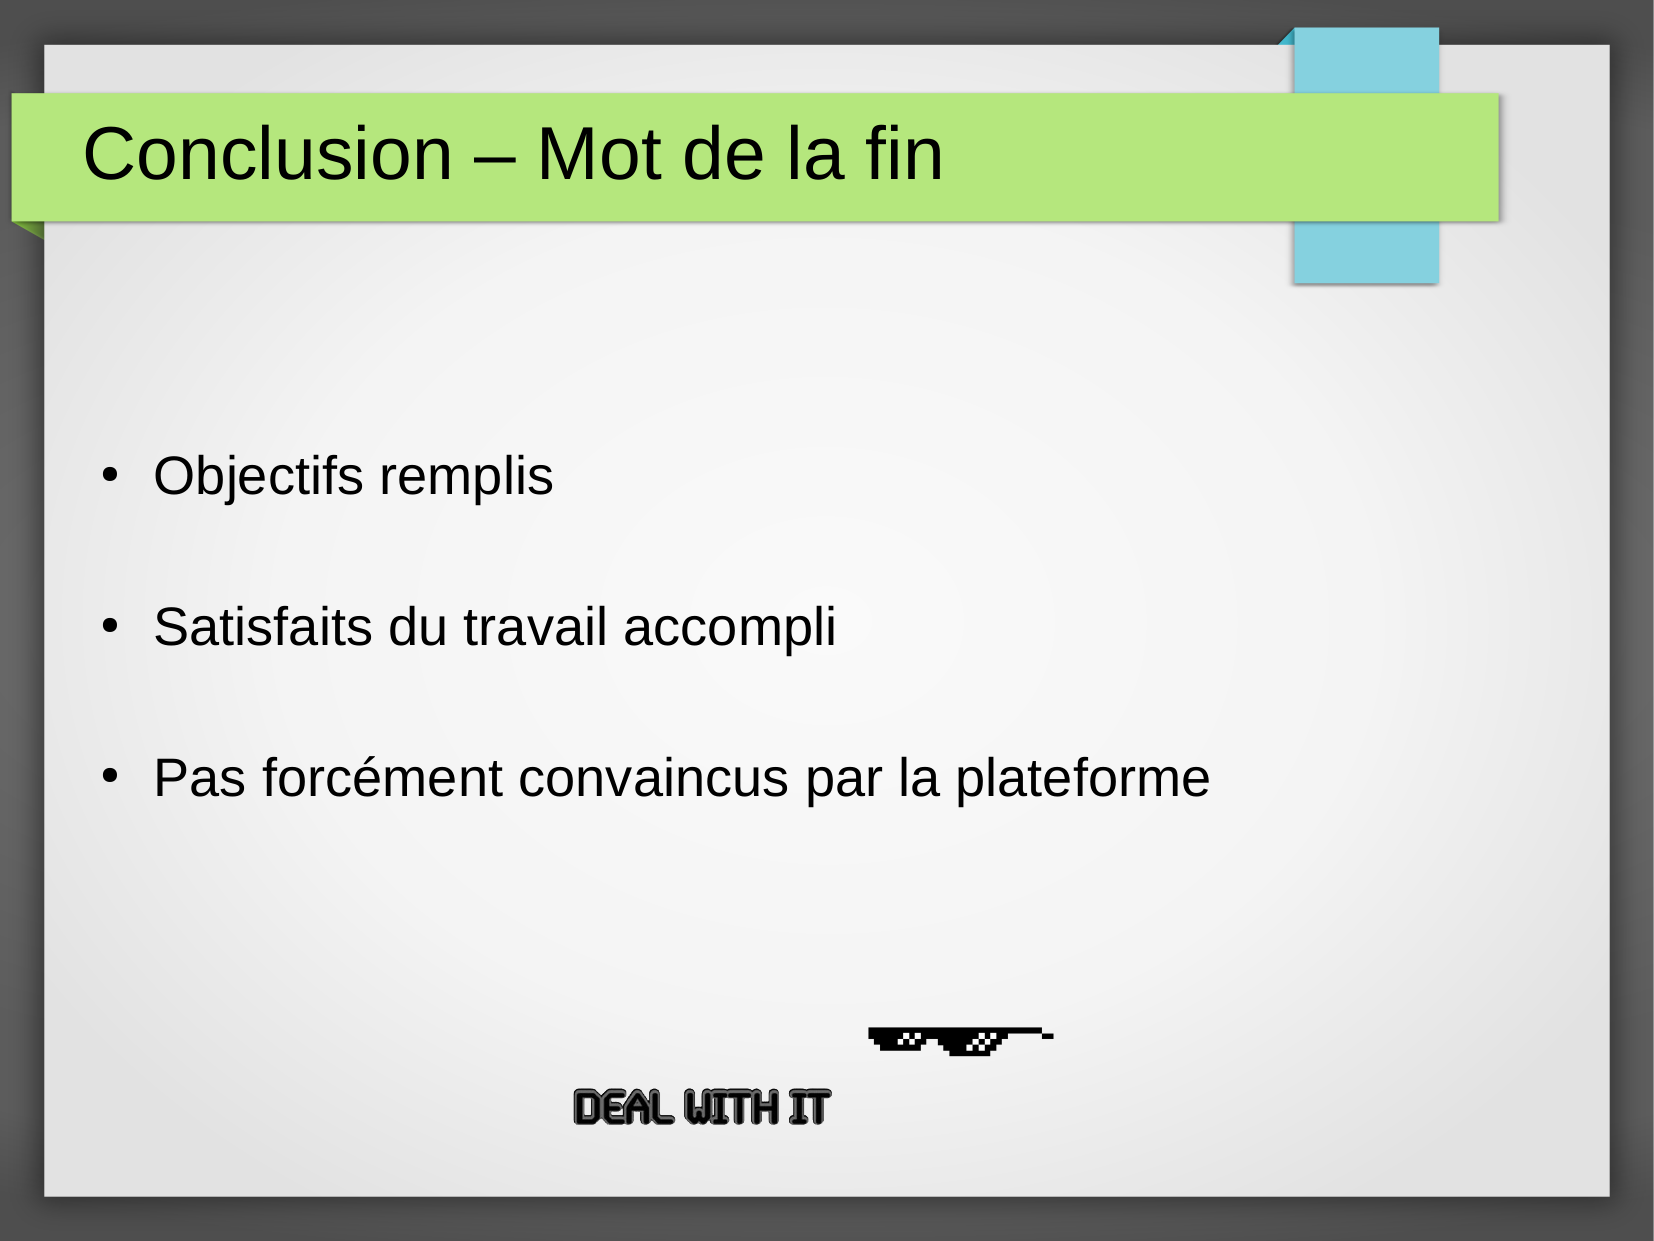

# Conclusion – Mot de la fin
Objectifs remplis
Satisfaits du travail accompli
Pas forcément convaincus par la plateforme